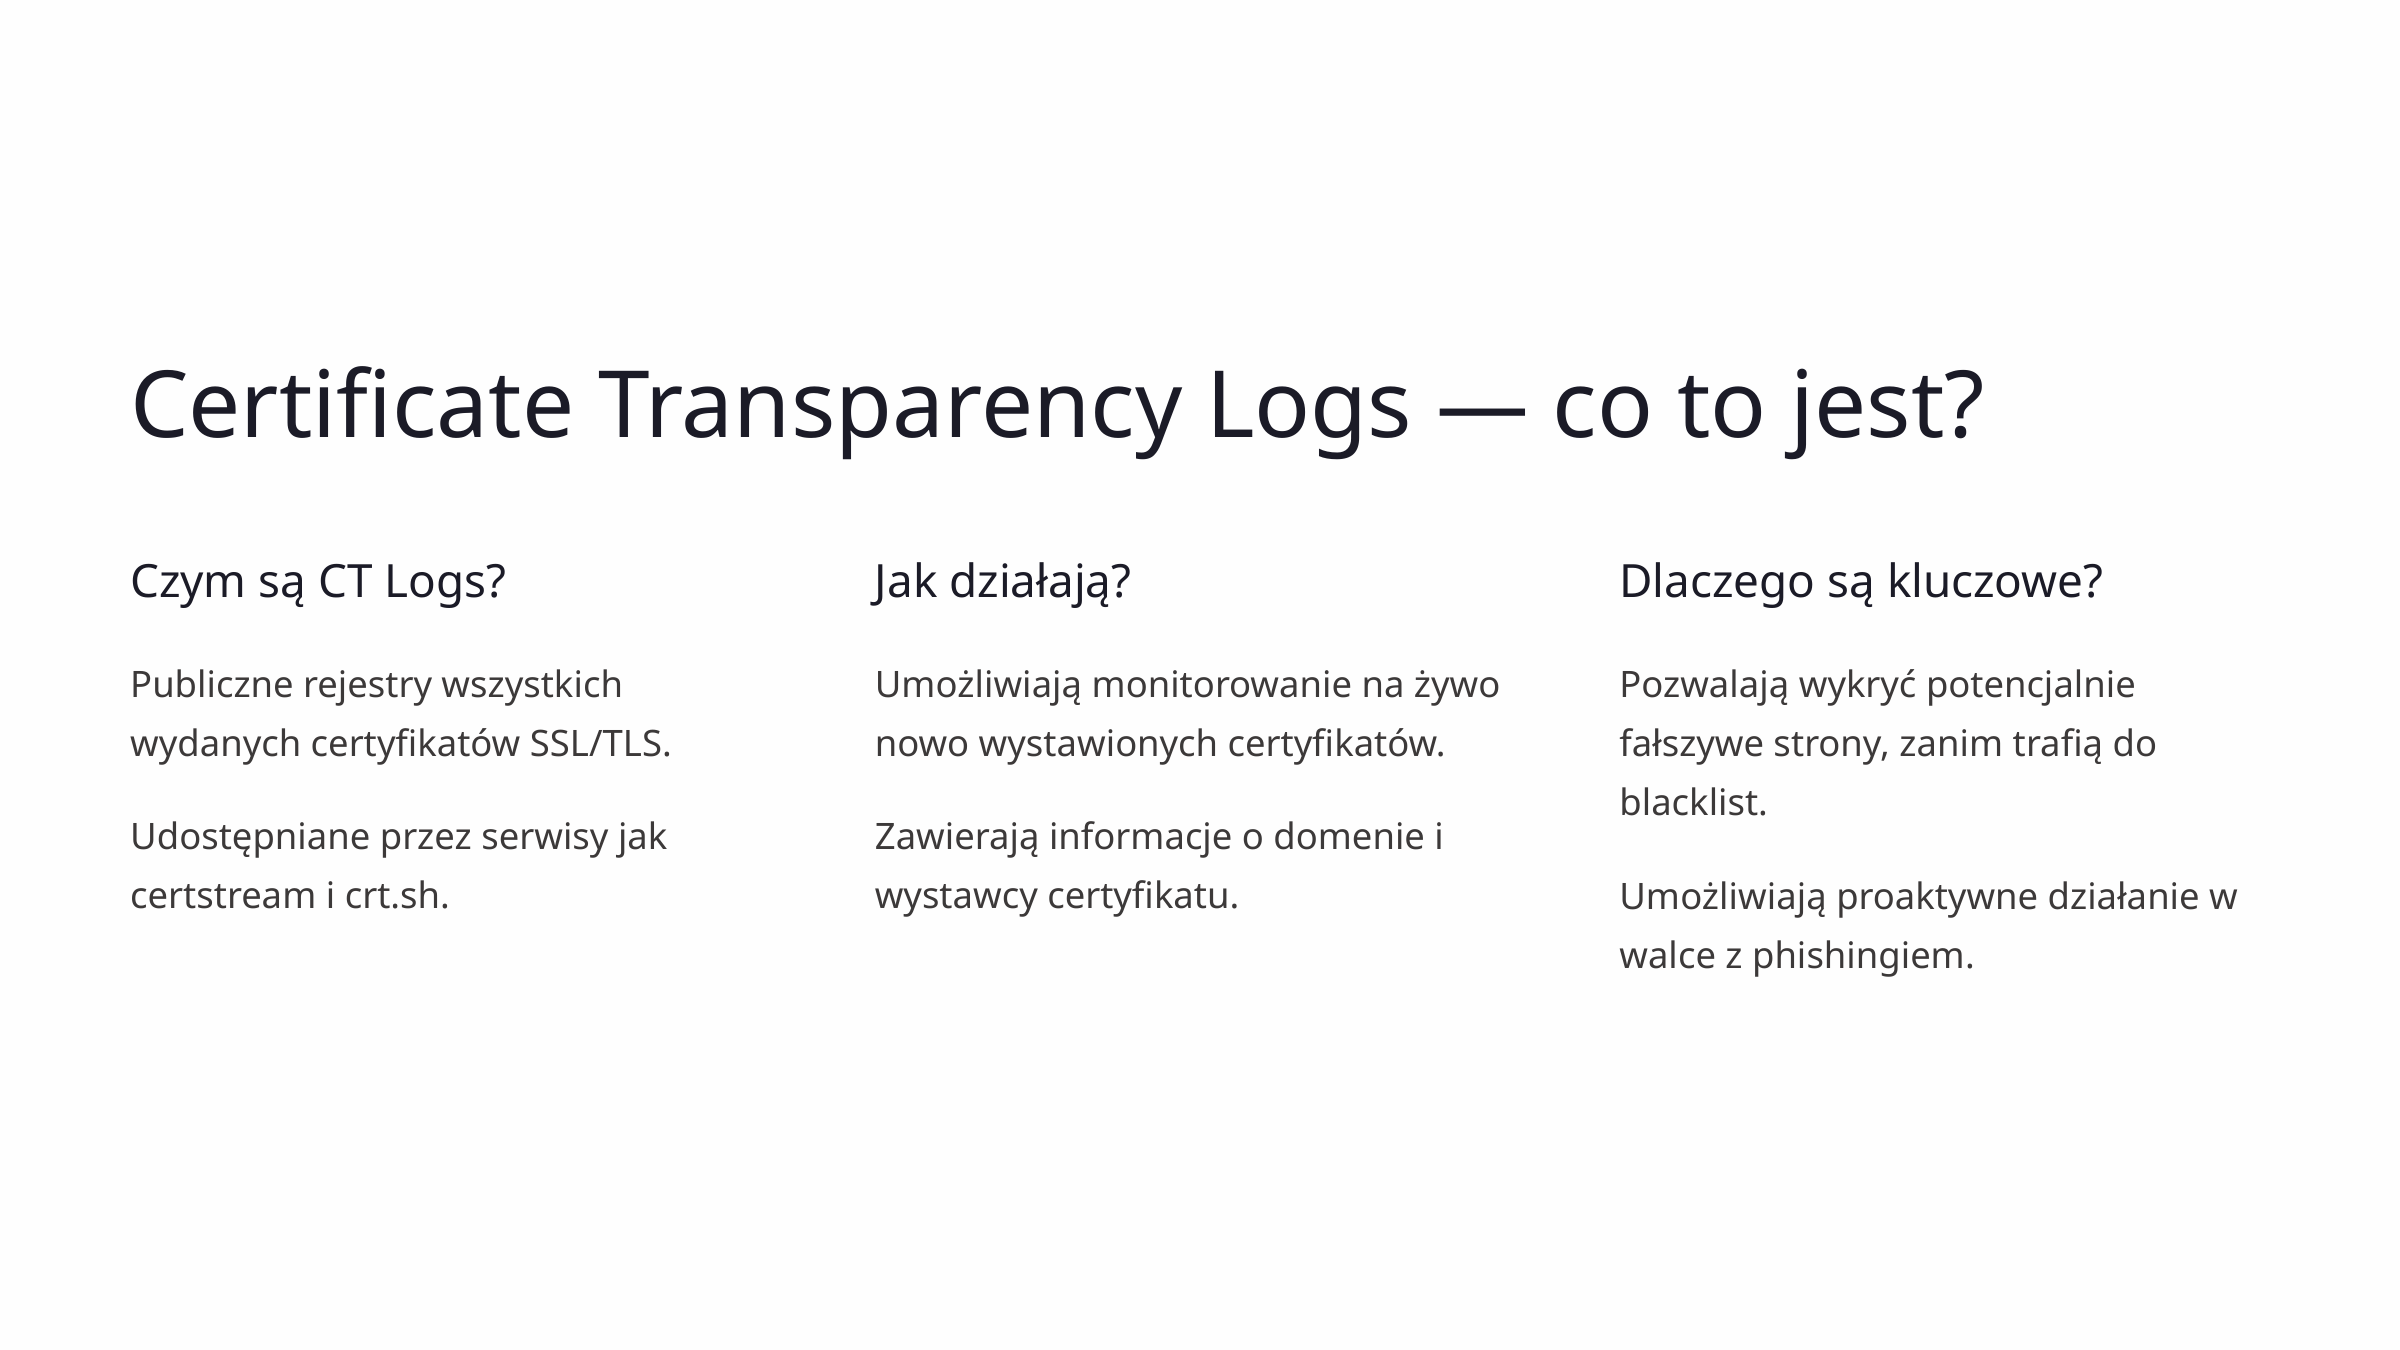

Certificate Transparency Logs — co to jest?
Czym są CT Logs?
Jak działają?
Dlaczego są kluczowe?
Publiczne rejestry wszystkich wydanych certyfikatów SSL/TLS.
Umożliwiają monitorowanie na żywo nowo wystawionych certyfikatów.
Pozwalają wykryć potencjalnie fałszywe strony, zanim trafią do blacklist.
Udostępniane przez serwisy jak certstream i crt.sh.
Zawierają informacje o domenie i wystawcy certyfikatu.
Umożliwiają proaktywne działanie w walce z phishingiem.